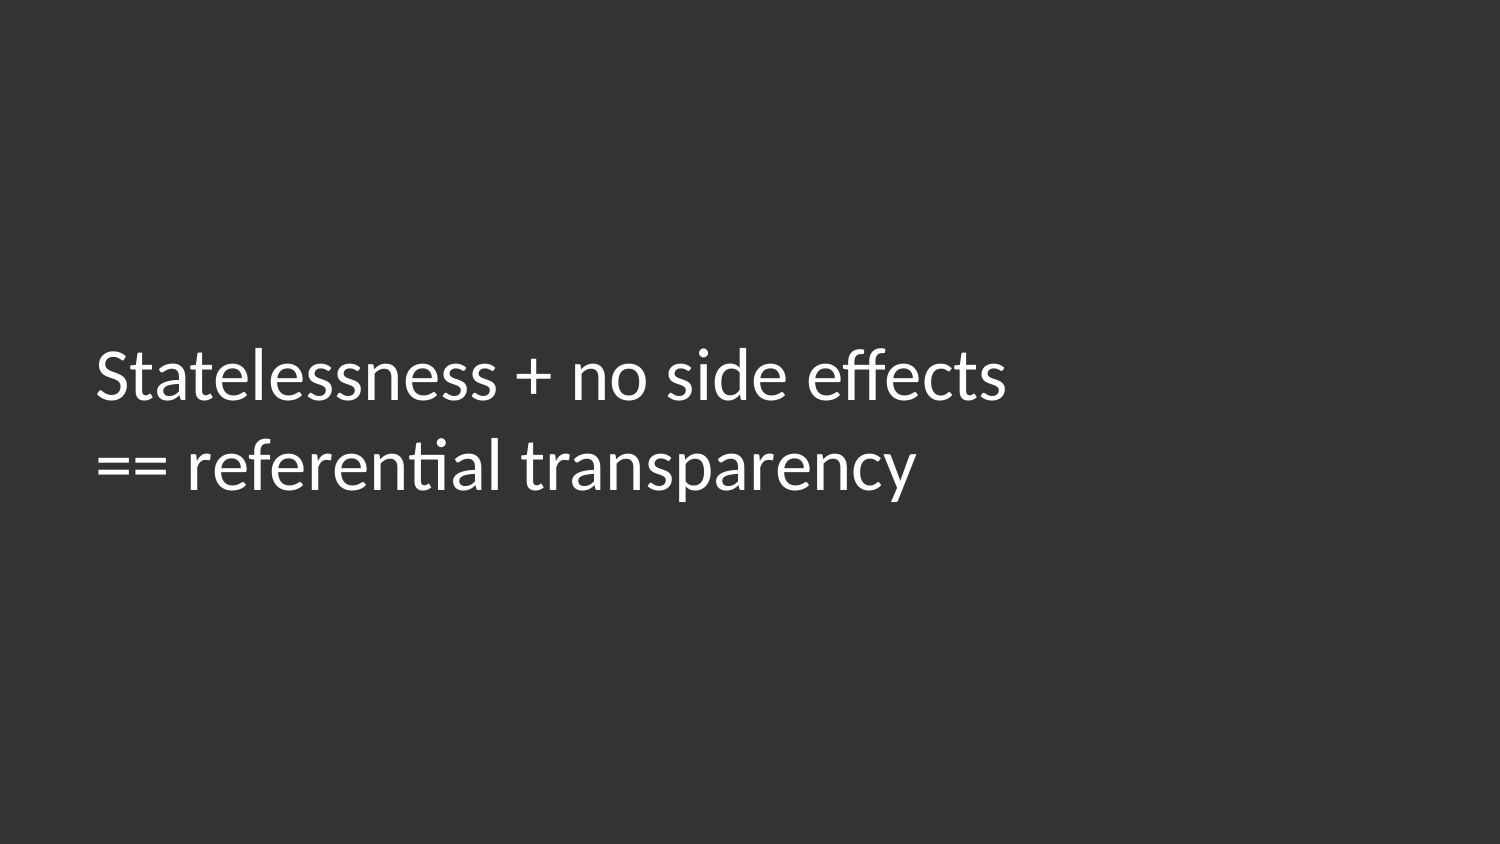

# Statelessness + no side effects == referential transparency